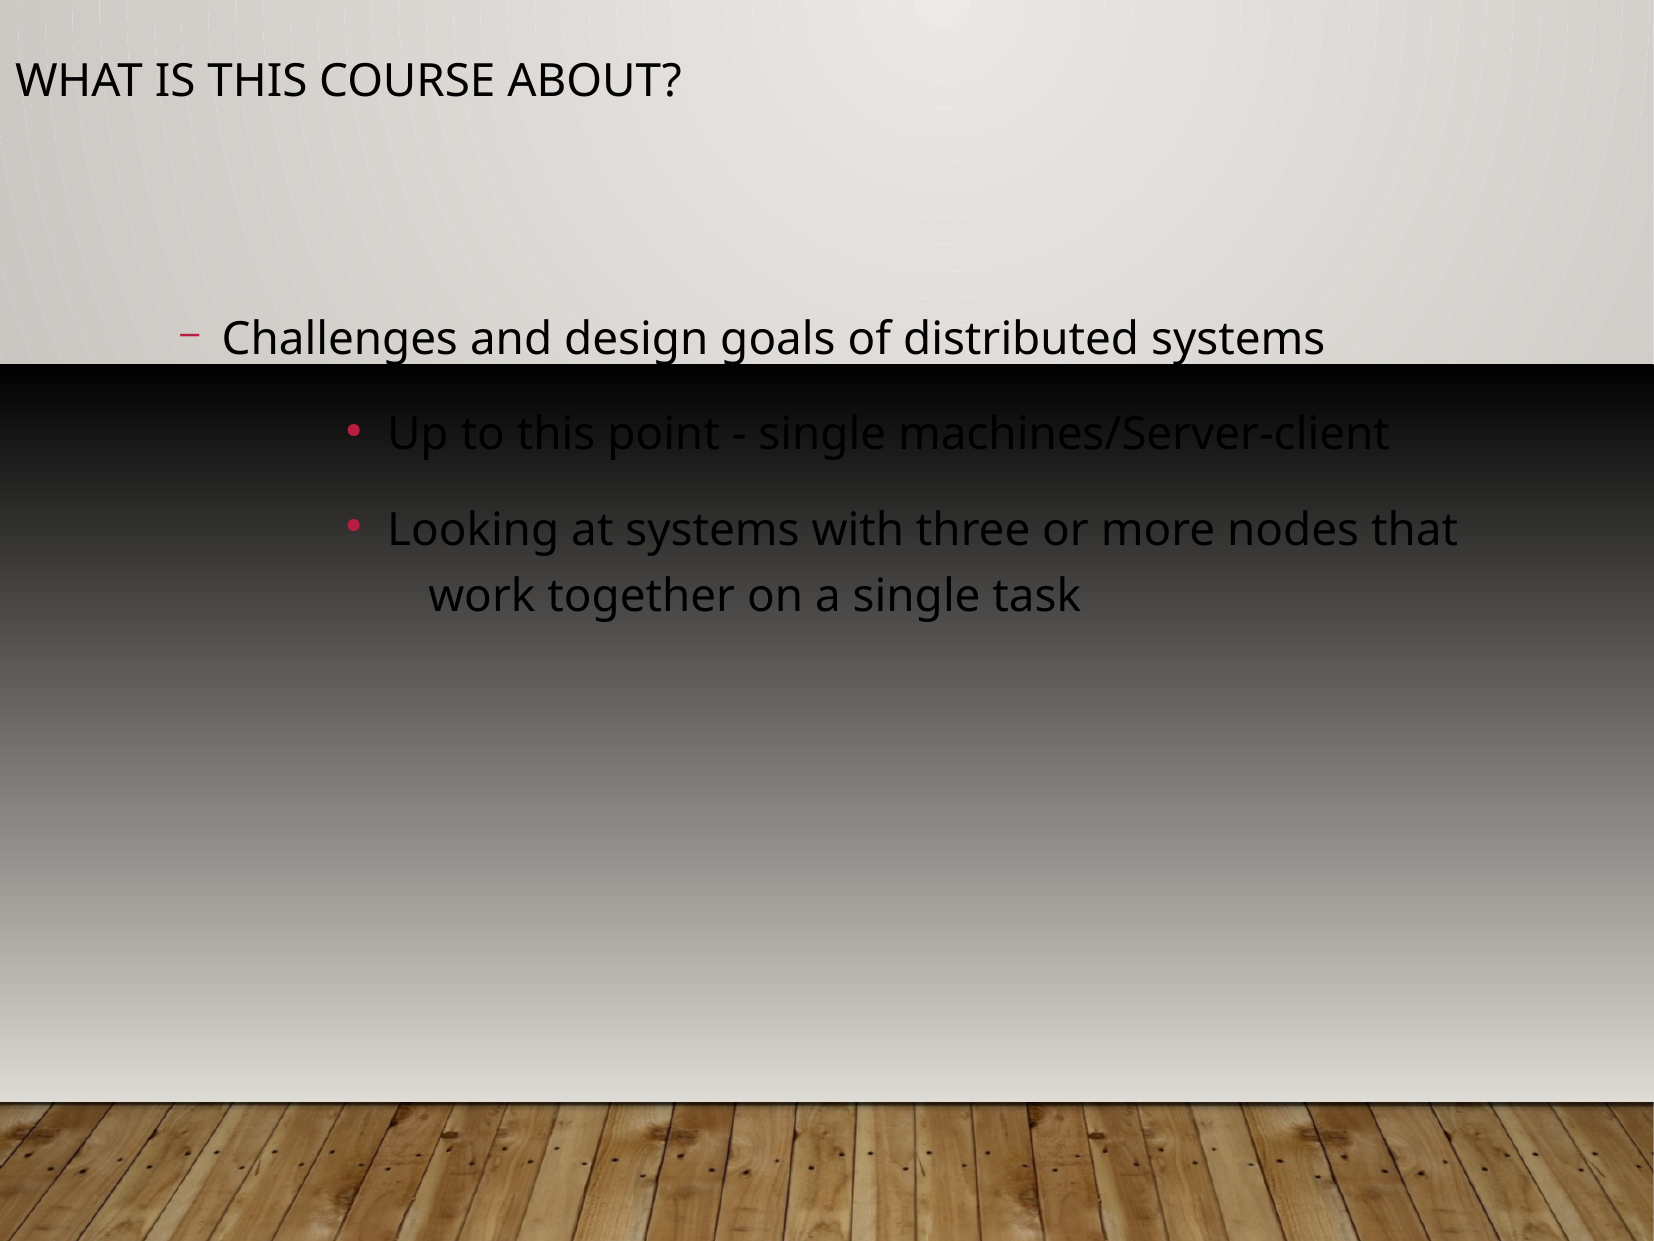

# What is this course about?
Challenges and design goals of distributed systems
Up to this point - single machines/Server-client
Looking at systems with three or more nodes that work together on a single task